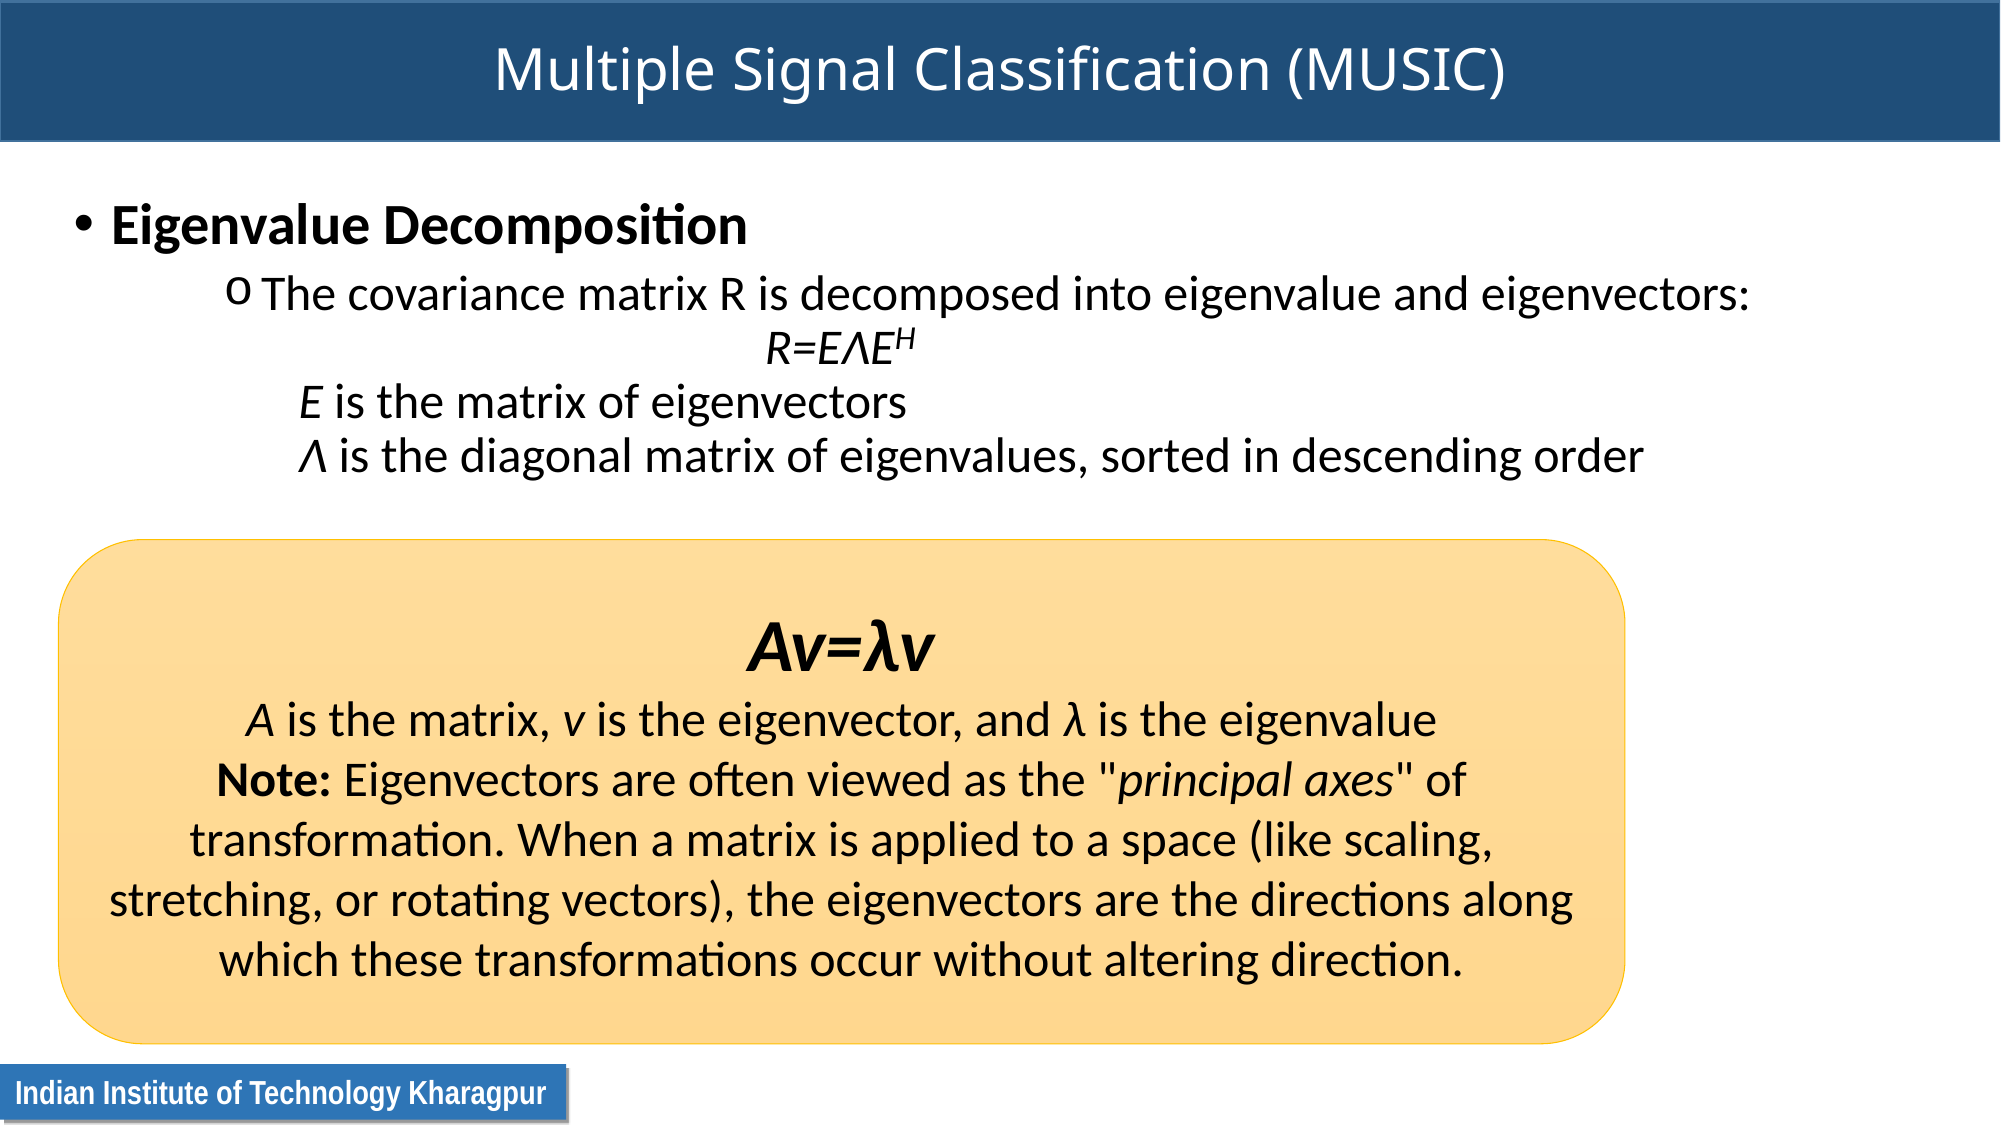

Multiple Signal Classification (MUSIC)
# Eigenvalue Decomposition
The covariance matrix R is decomposed into eigenvalue and eigenvectors:
  R=EΛEH
E is the matrix of eigenvectors
Λ is the diagonal matrix of eigenvalues, sorted in descending order
Av=λv
A is the matrix, v is the eigenvector, and λ is the eigenvalue
Note: Eigenvectors are often viewed as the "principal axes" of transformation. When a matrix is applied to a space (like scaling, stretching, or rotating vectors), the eigenvectors are the directions along which these transformations occur without altering direction.